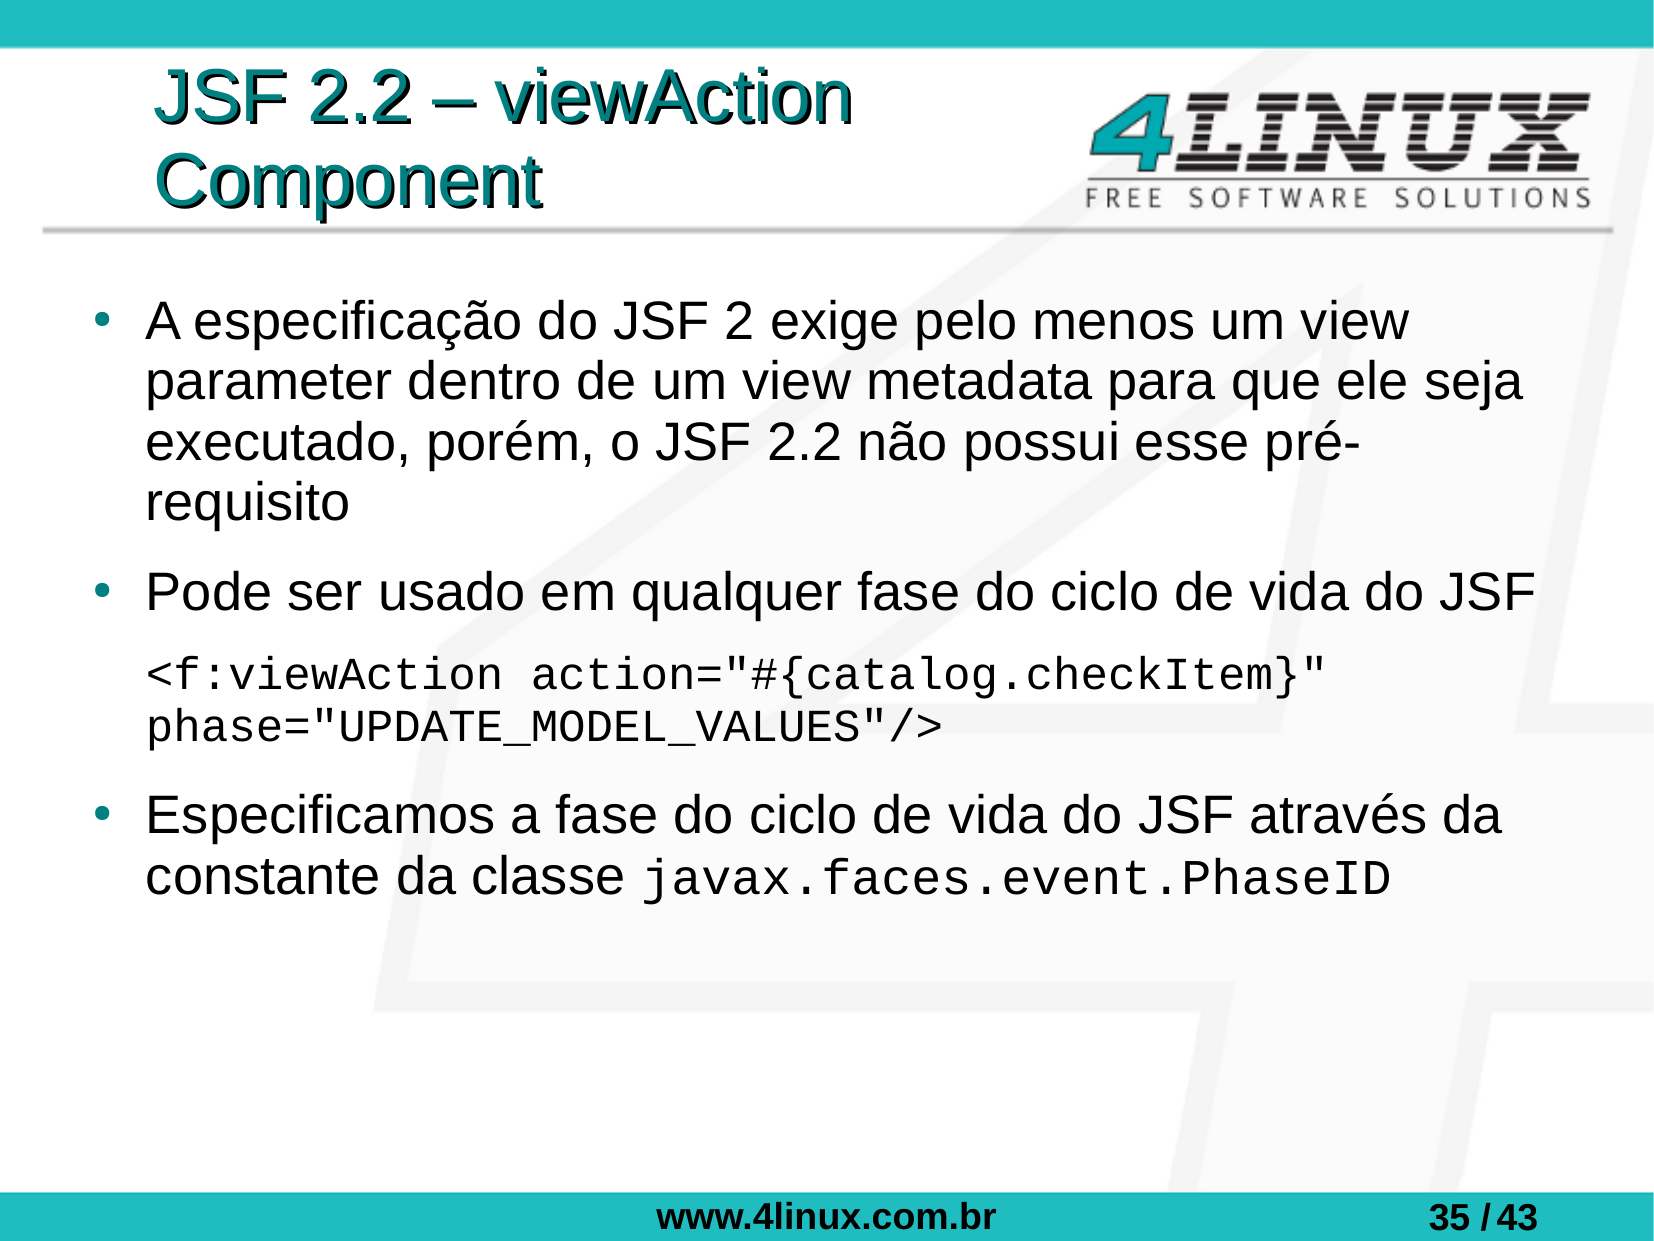

# JSF 2.2 – viewAction Component
A especificação do JSF 2 exige pelo menos um view parameter dentro de um view metadata para que ele seja executado, porém, o JSF 2.2 não possui esse pré-requisito
Pode ser usado em qualquer fase do ciclo de vida do JSF
<f:viewAction action="#{catalog.checkItem}" phase="UPDATE_MODEL_VALUES"/>
Especificamos a fase do ciclo de vida do JSF através da constante da classe javax.faces.event.PhaseID